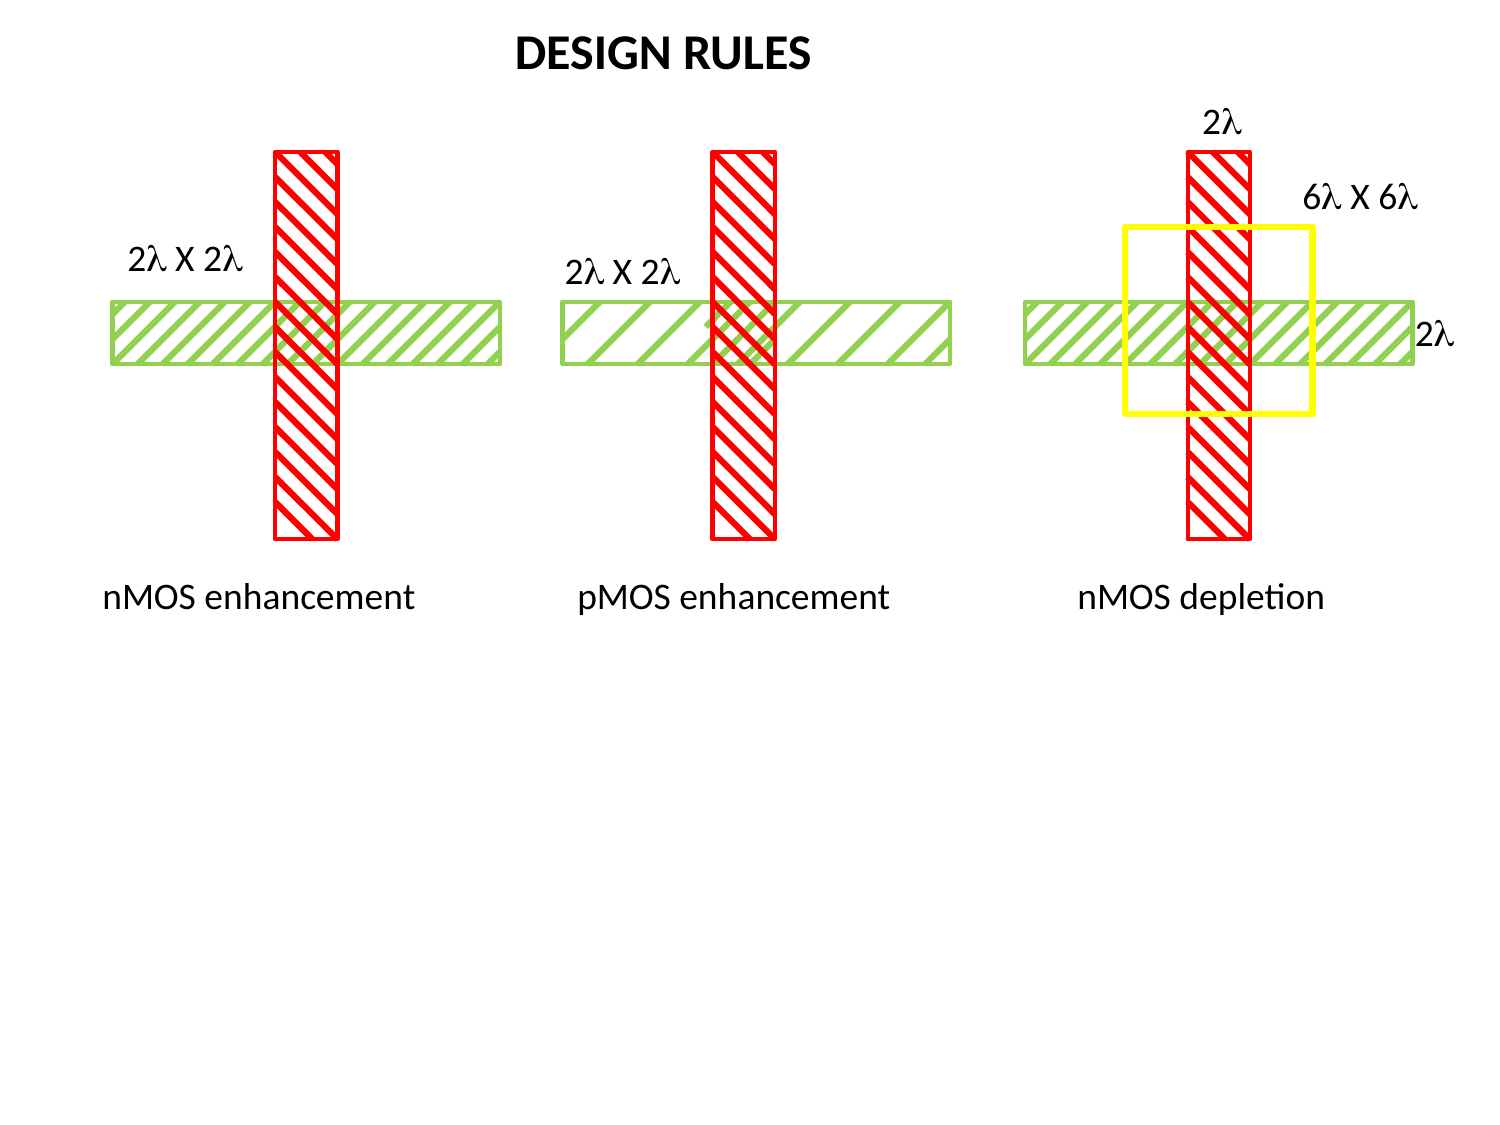

DESIGN RULES
2
6 X 6
2 X 2
2 X 2
2
nMOS enhancement
pMOS enhancement
nMOS depletion